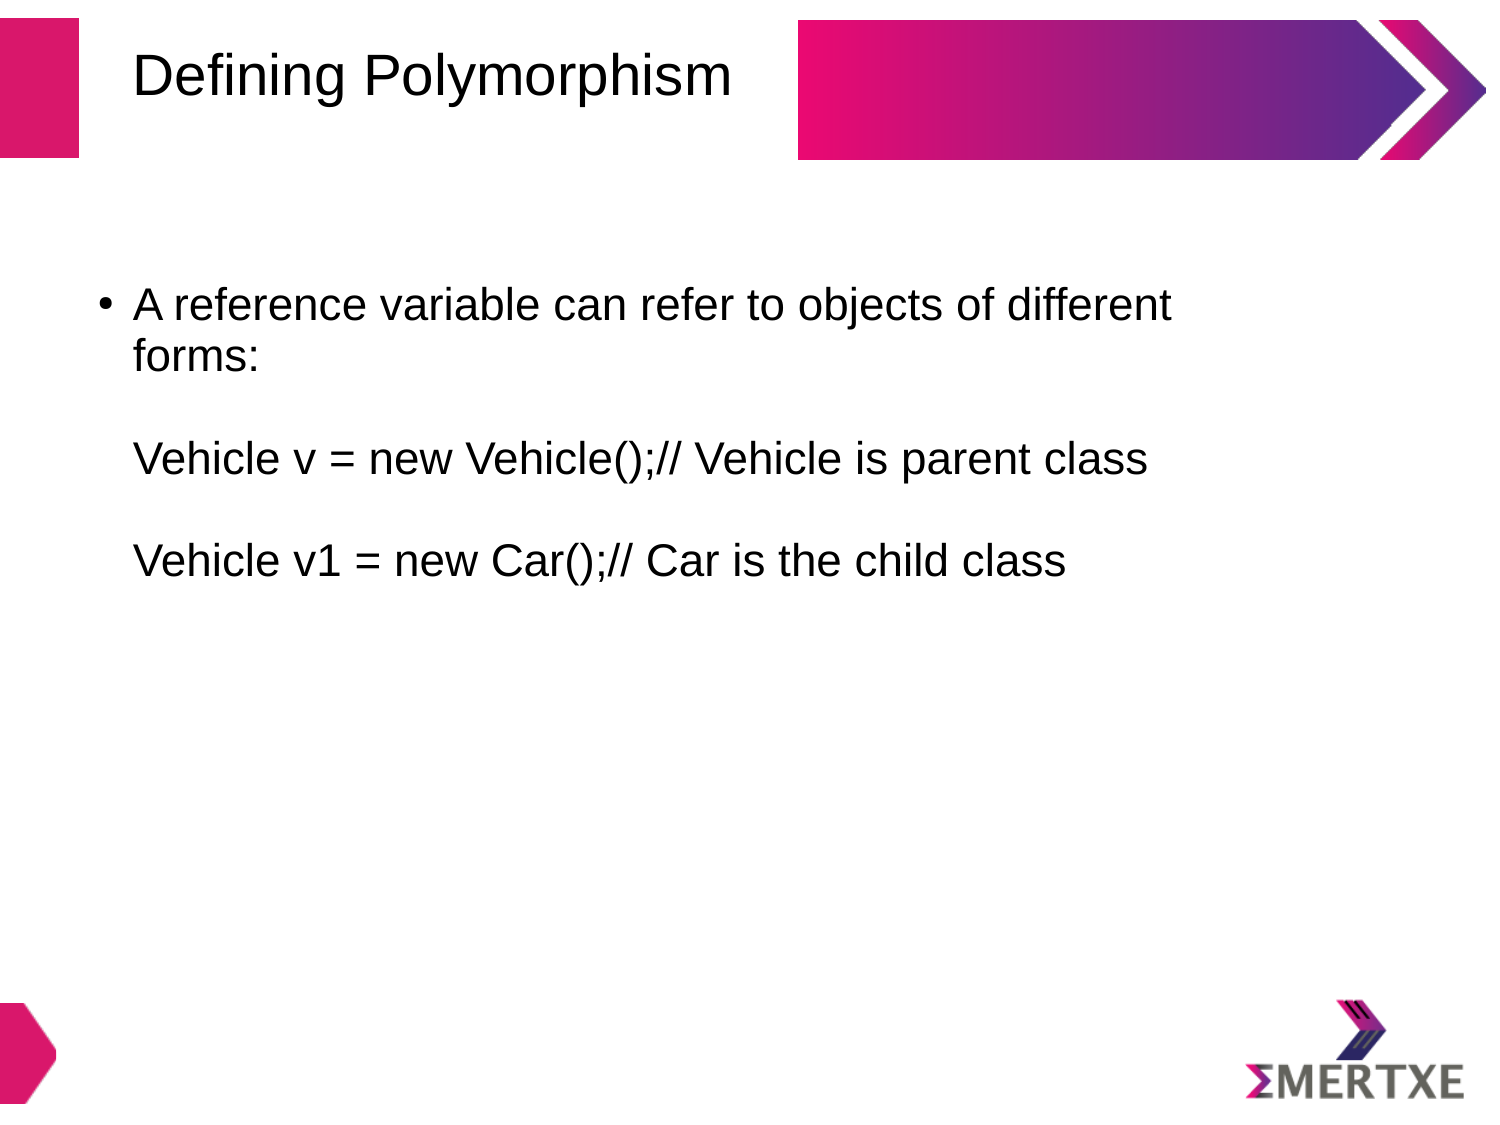

Defining Polymorphism
A reference variable can refer to objects of different
forms:
Vehicle v = new Vehicle();// Vehicle is parent class
Vehicle v1 = new Car();// Car is the child class